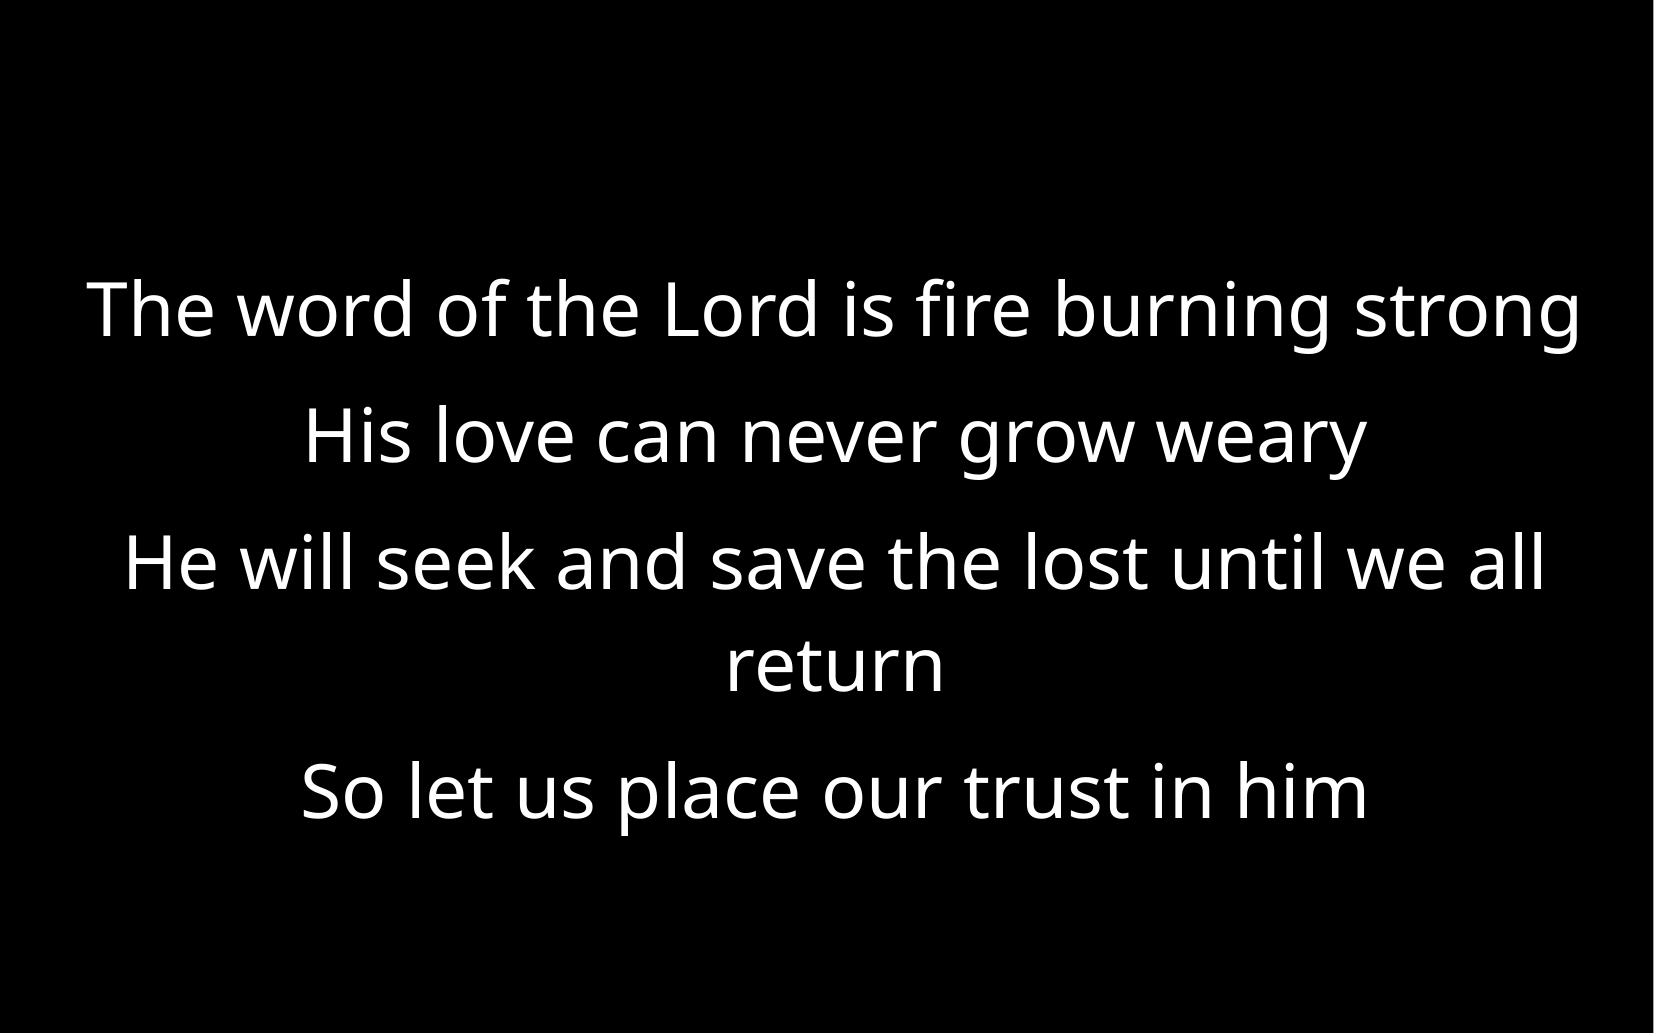

#
The word of the Lord is fire burning strong
His love can never grow weary
He will seek and save the lost until we all return
So let us place our trust in him